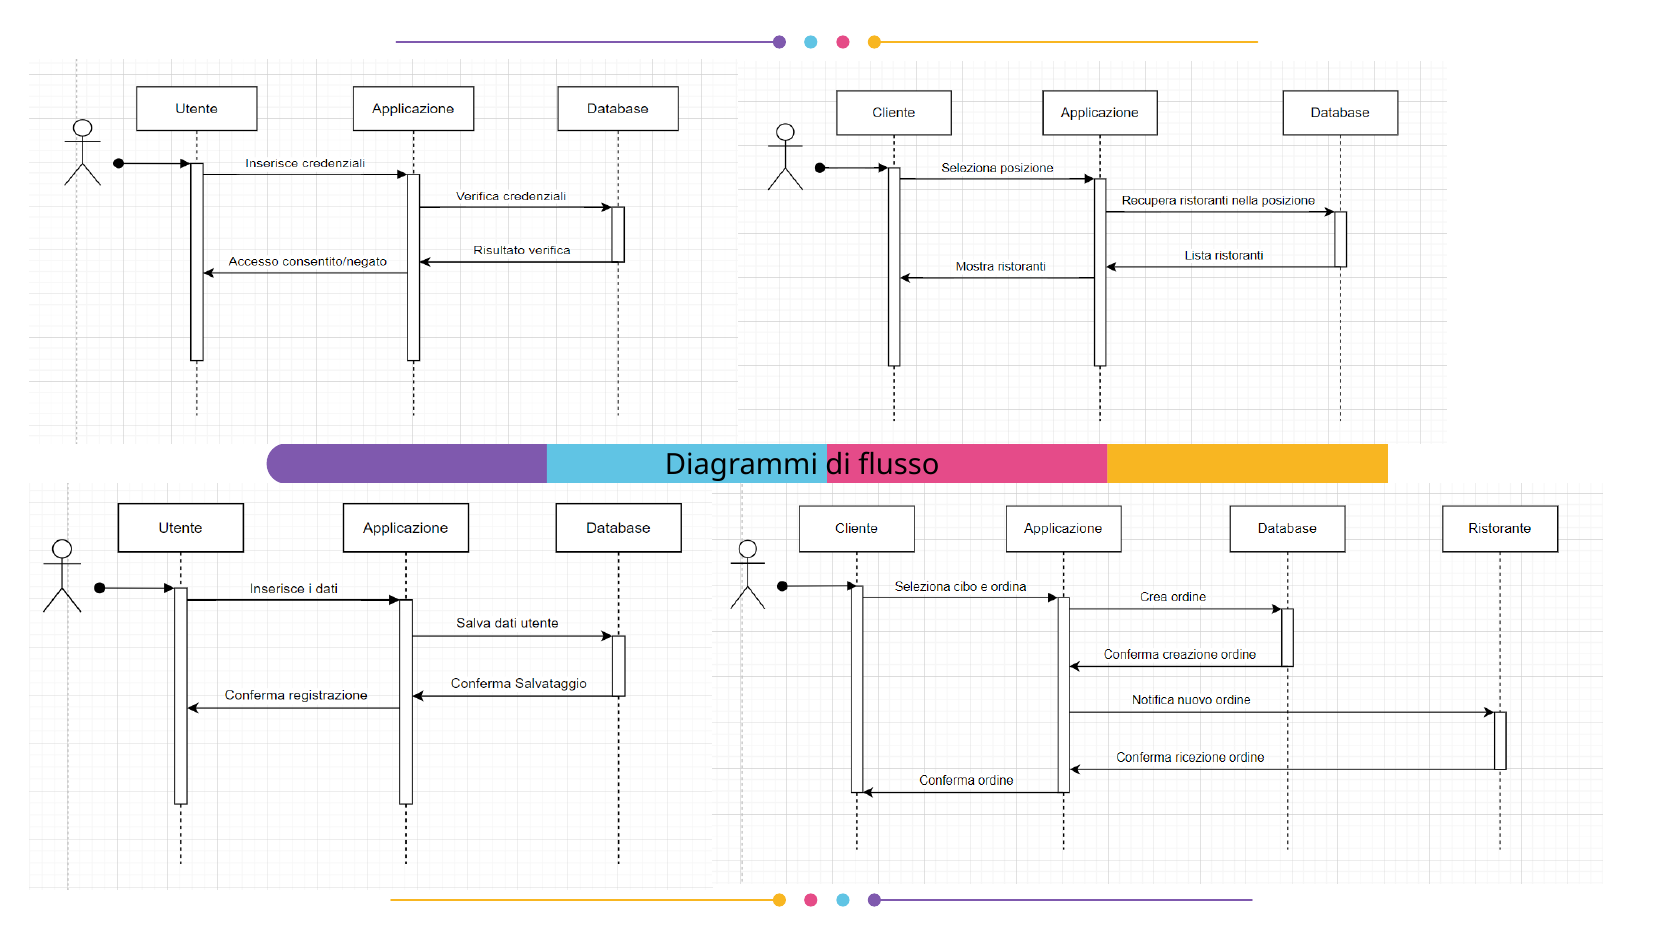

Lorem
Diagrammi di flusso
# Lorem ipsum dolor sit amet, consectetuer adipiscing elit. Aliquam imperdiet lobortis metus. Phasellus nisi metus,
Dolor